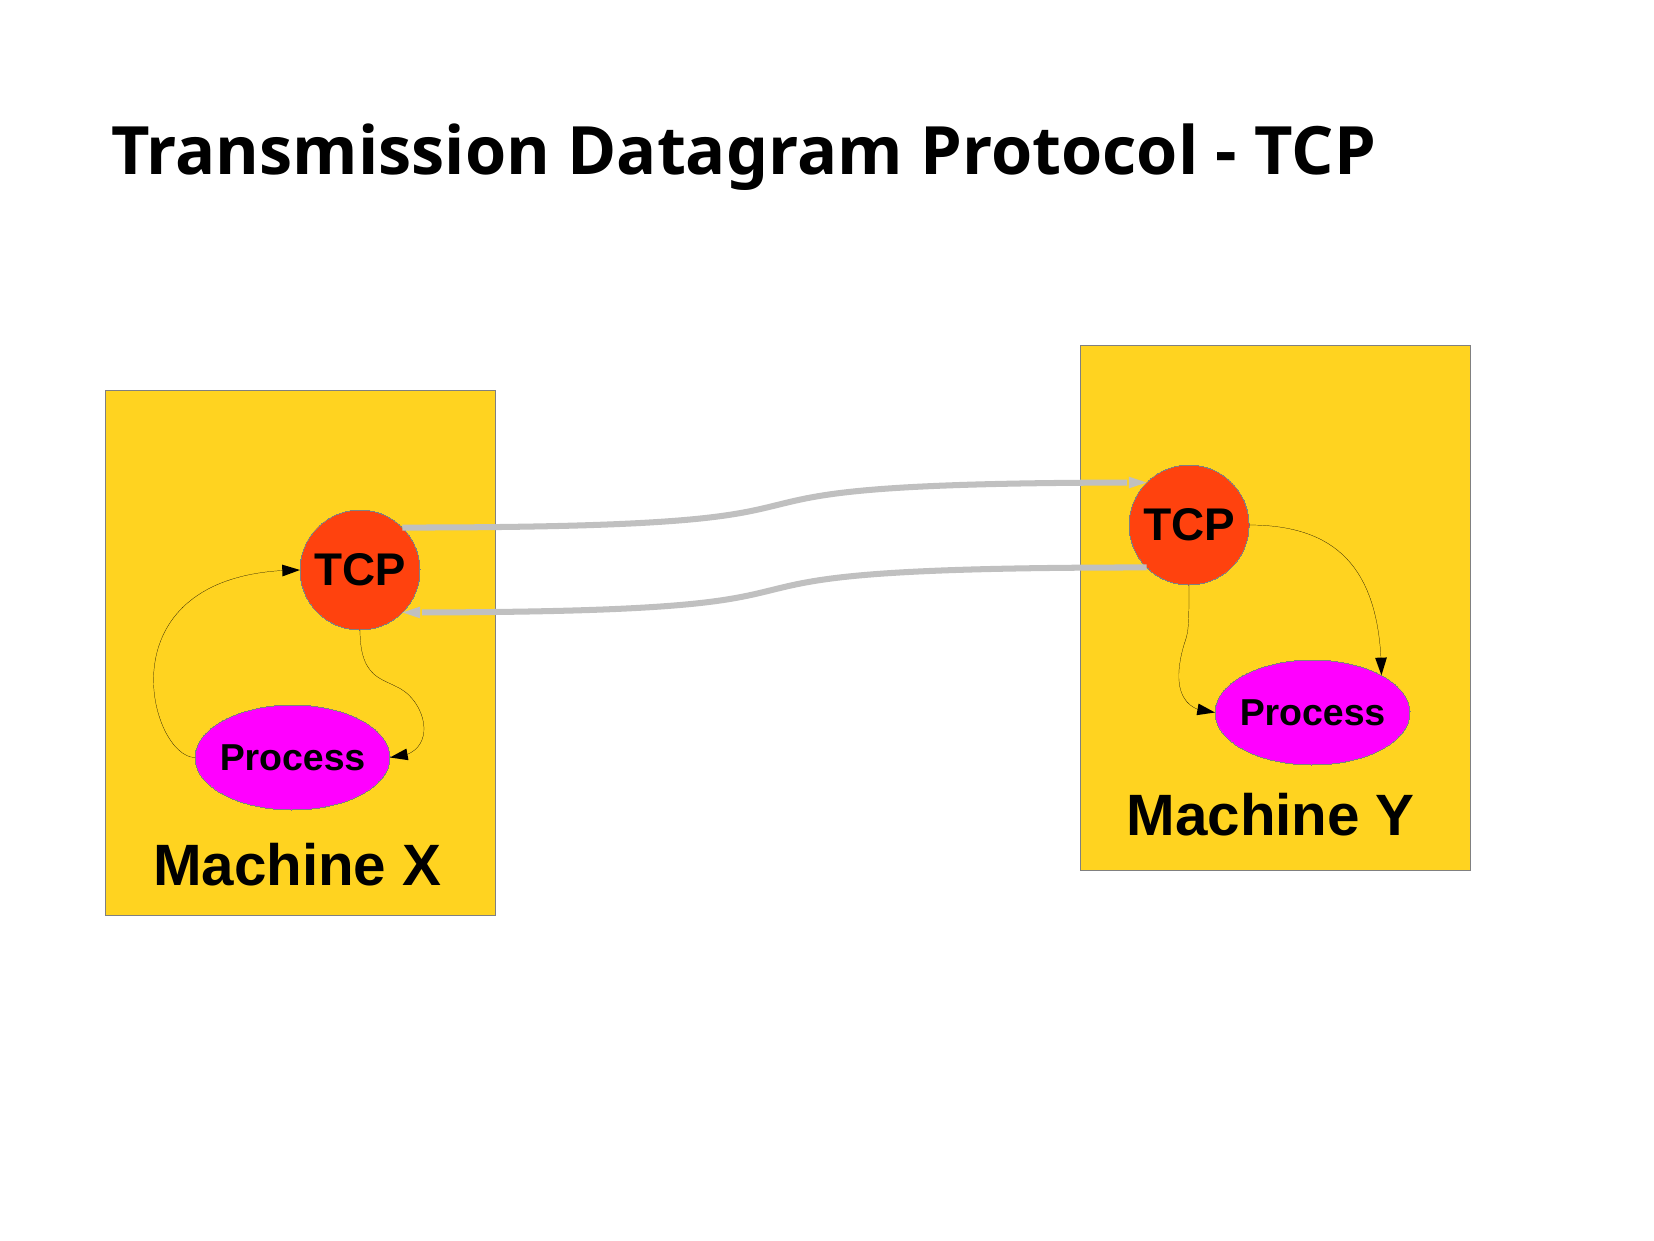

# Transmission Datagram Protocol - TCP
TCP
TCP
Process
Process
Machine Y
Machine X